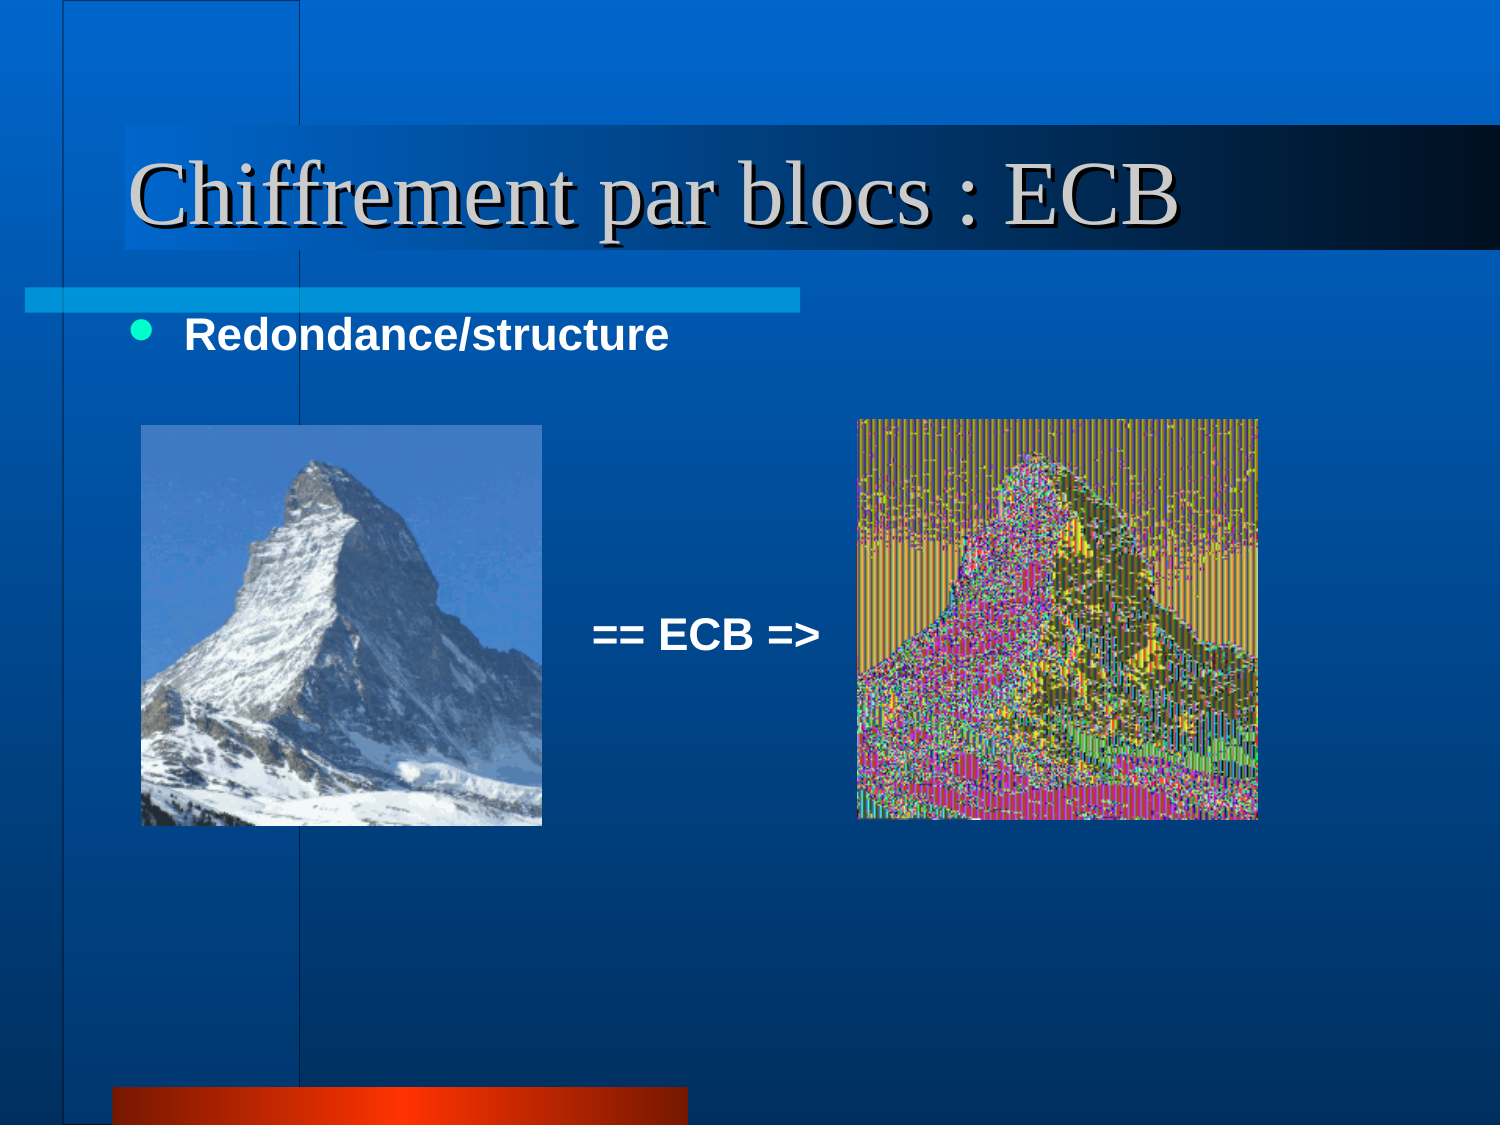

# Chiffrement par blocs : ECB
Redondance/structure
 == ECB =>